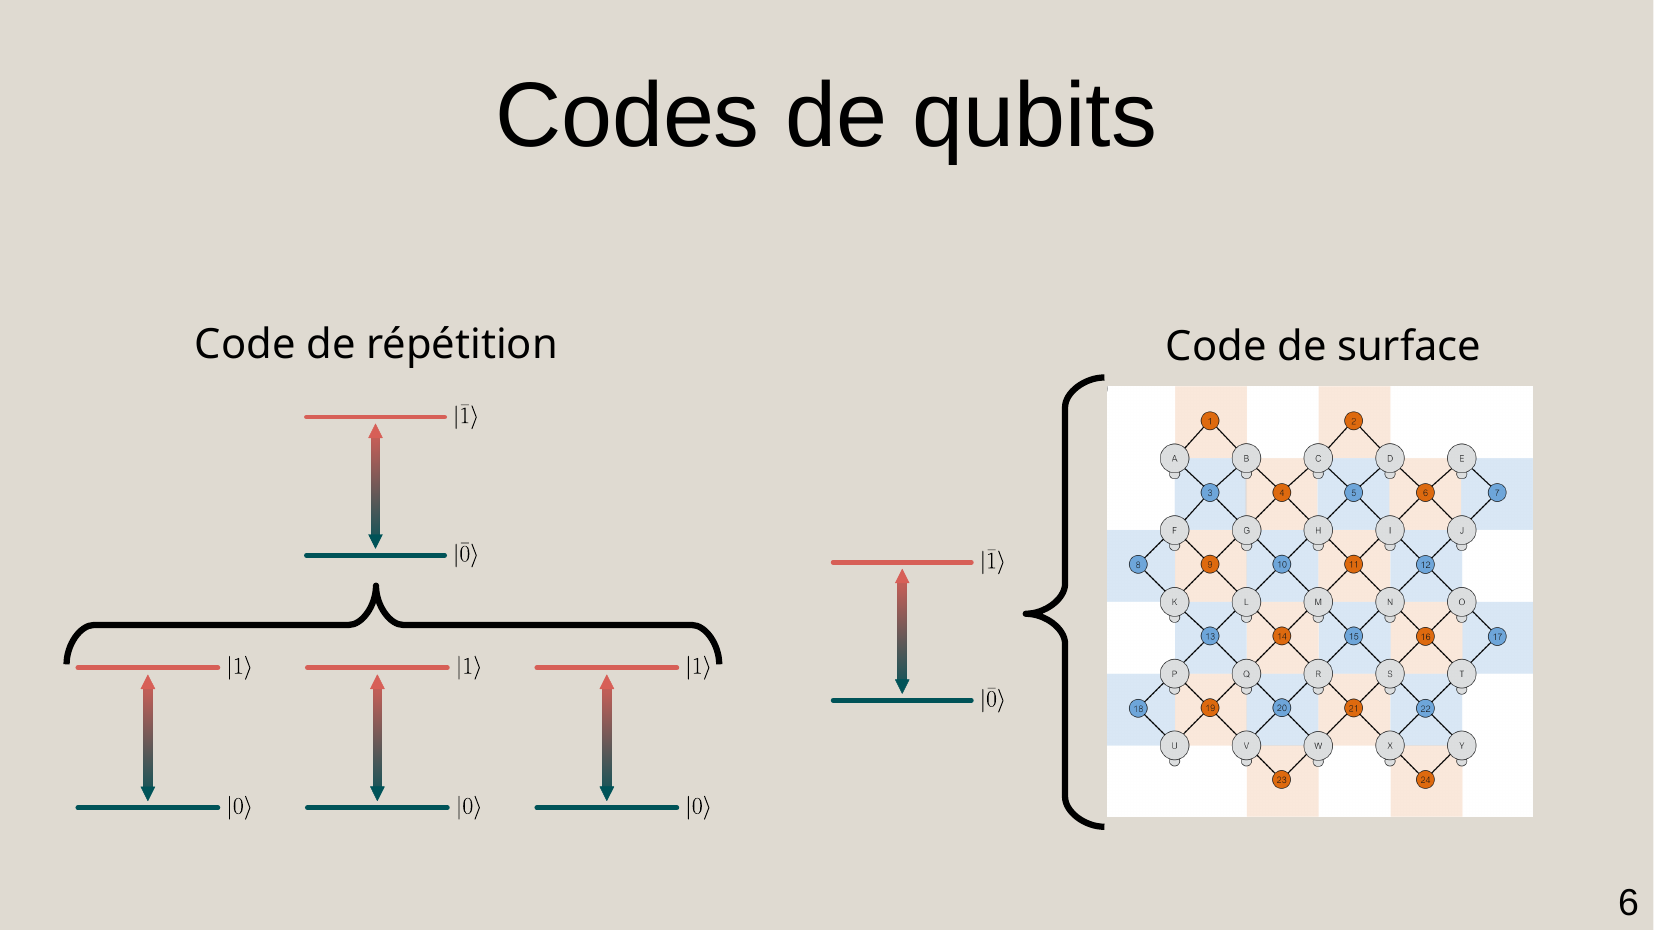

# Codes de qubits
Code de répétition
Code de surface